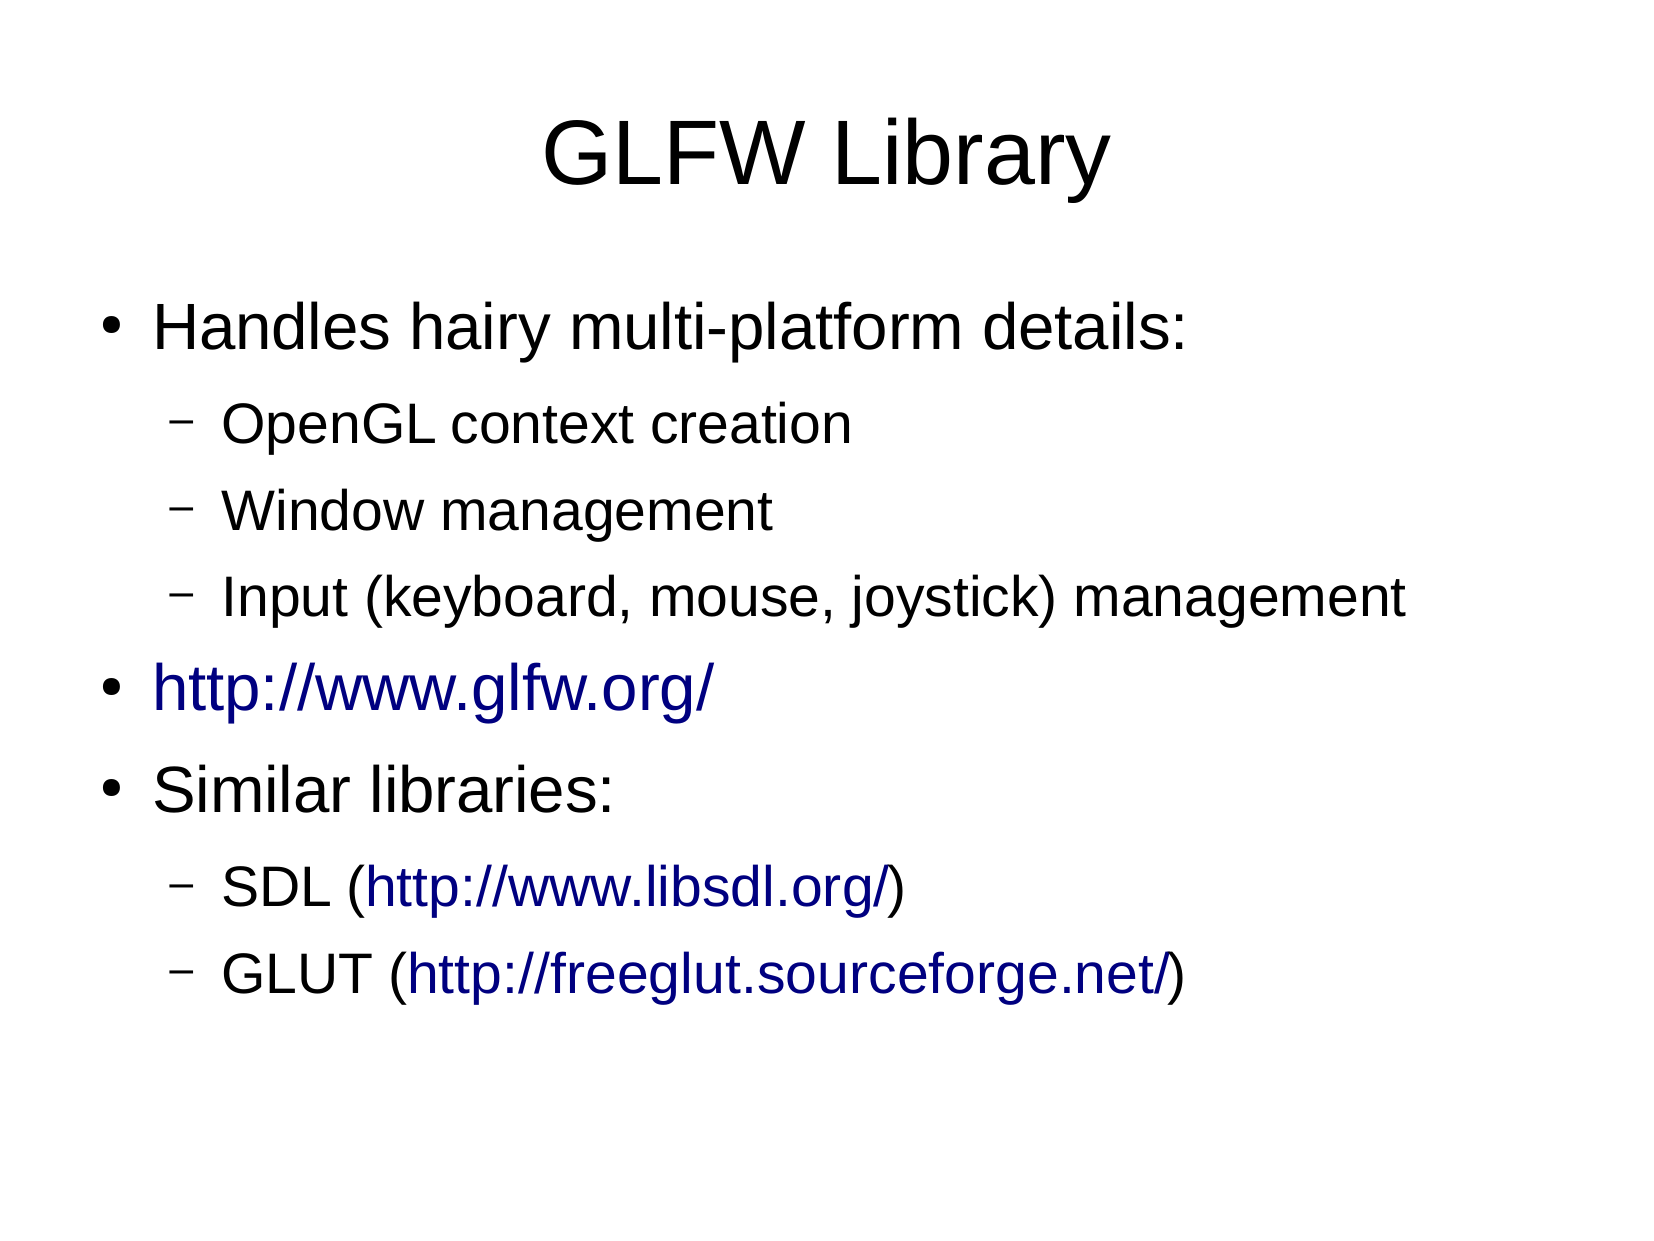

# GLFW Library
Handles hairy multi-platform details:
OpenGL context creation
Window management
Input (keyboard, mouse, joystick) management
http://www.glfw.org/
Similar libraries:
SDL (http://www.libsdl.org/)
GLUT (http://freeglut.sourceforge.net/)